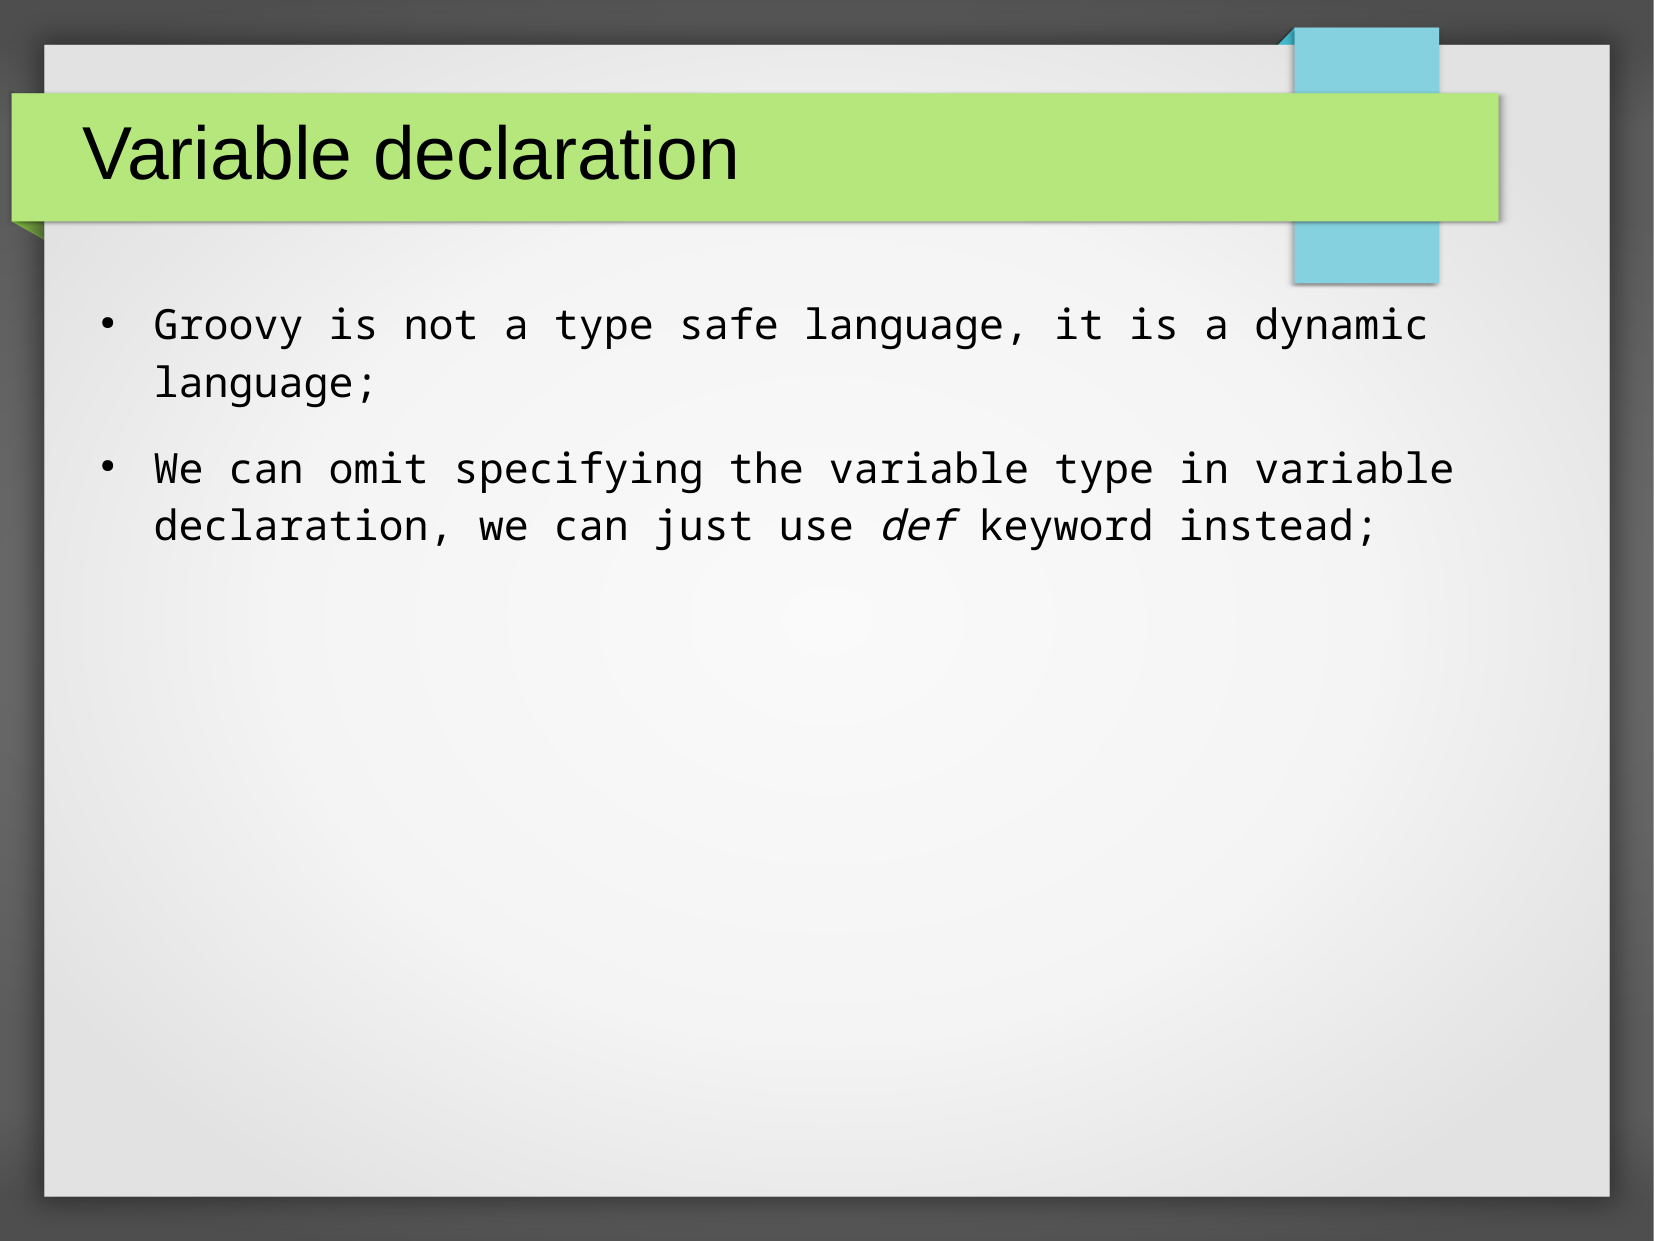

# Variable declaration
Groovy is not a type safe language, it is a dynamic language;
We can omit specifying the variable type in variable declaration, we can just use def keyword instead;